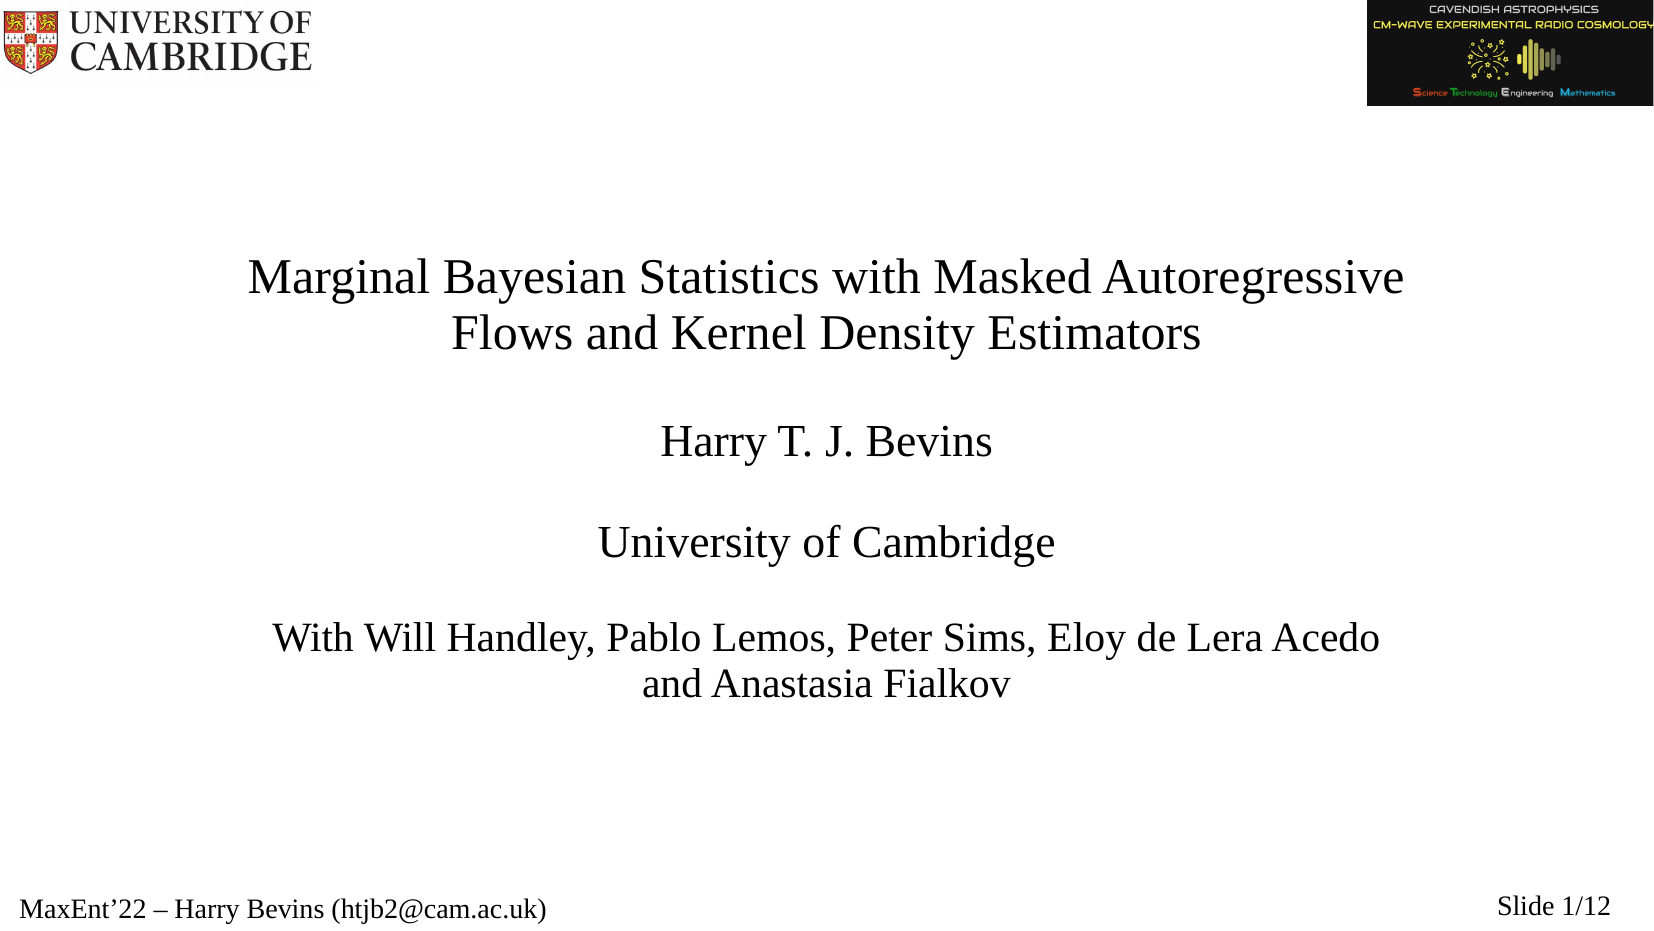

Marginal Bayesian Statistics with Masked Autoregressive Flows and Kernel Density Estimators
Harry T. J. Bevins
University of Cambridge
With Will Handley, Pablo Lemos, Peter Sims, Eloy de Lera Acedo and Anastasia Fialkov
Slide 1/12
MaxEnt’22 – Harry Bevins (htjb2@cam.ac.uk)